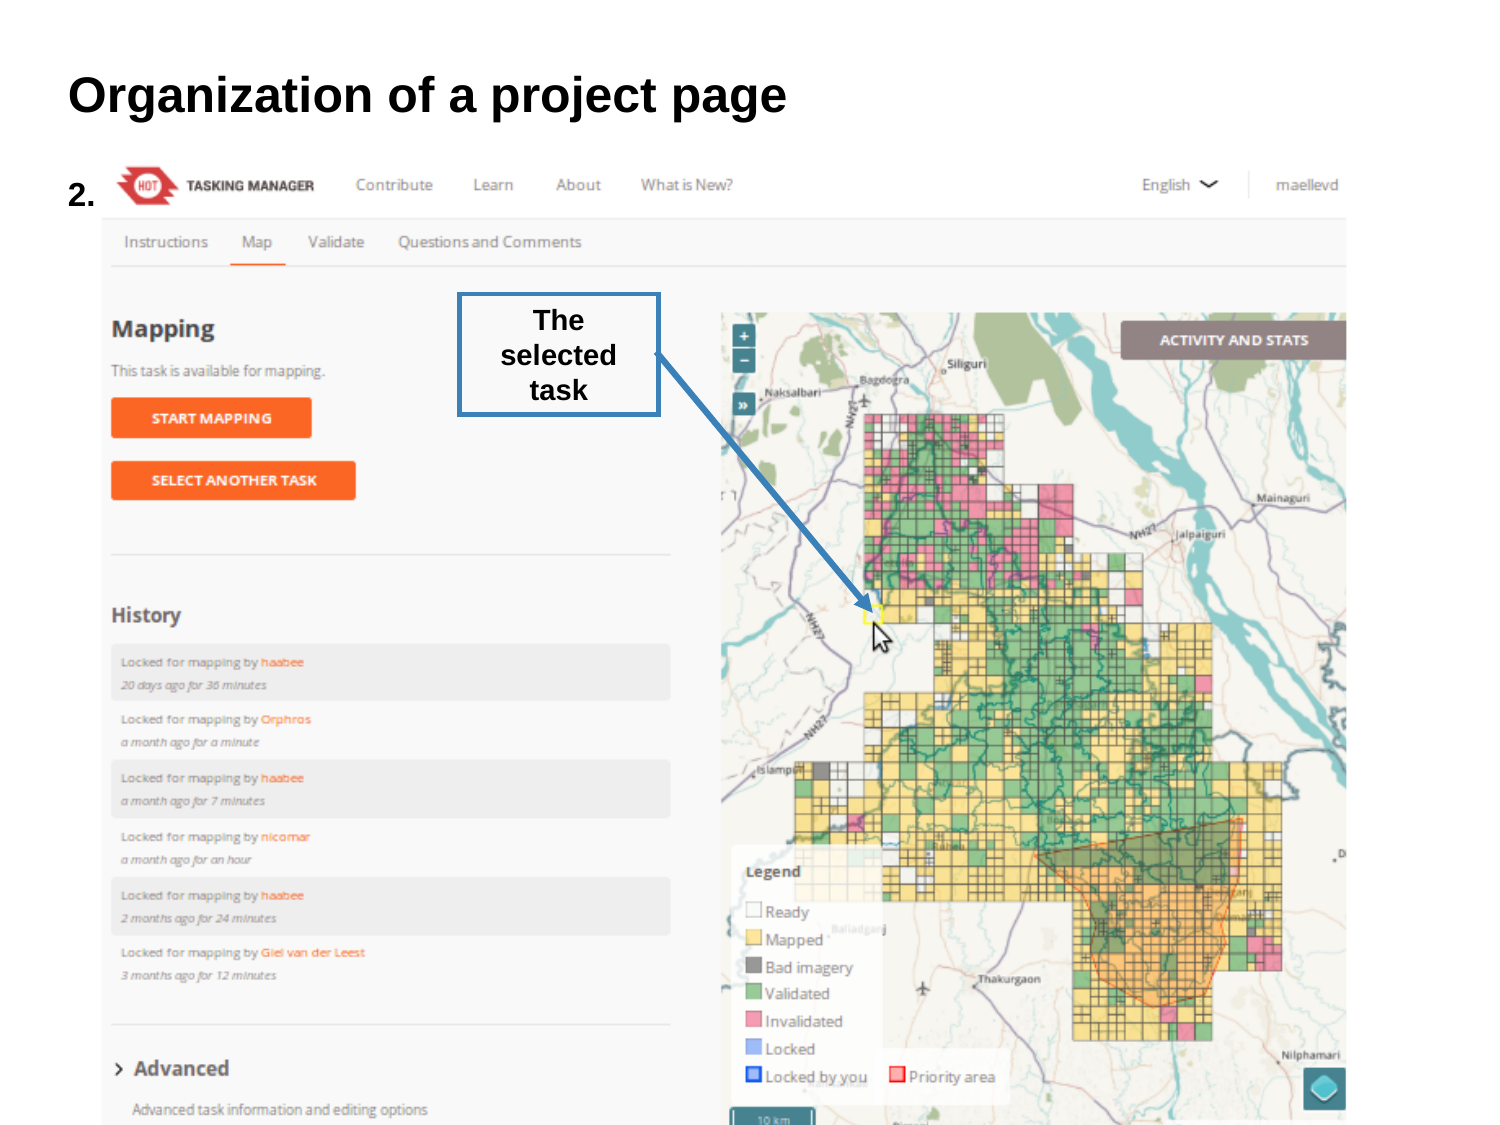

Organization of a project page
The selected task